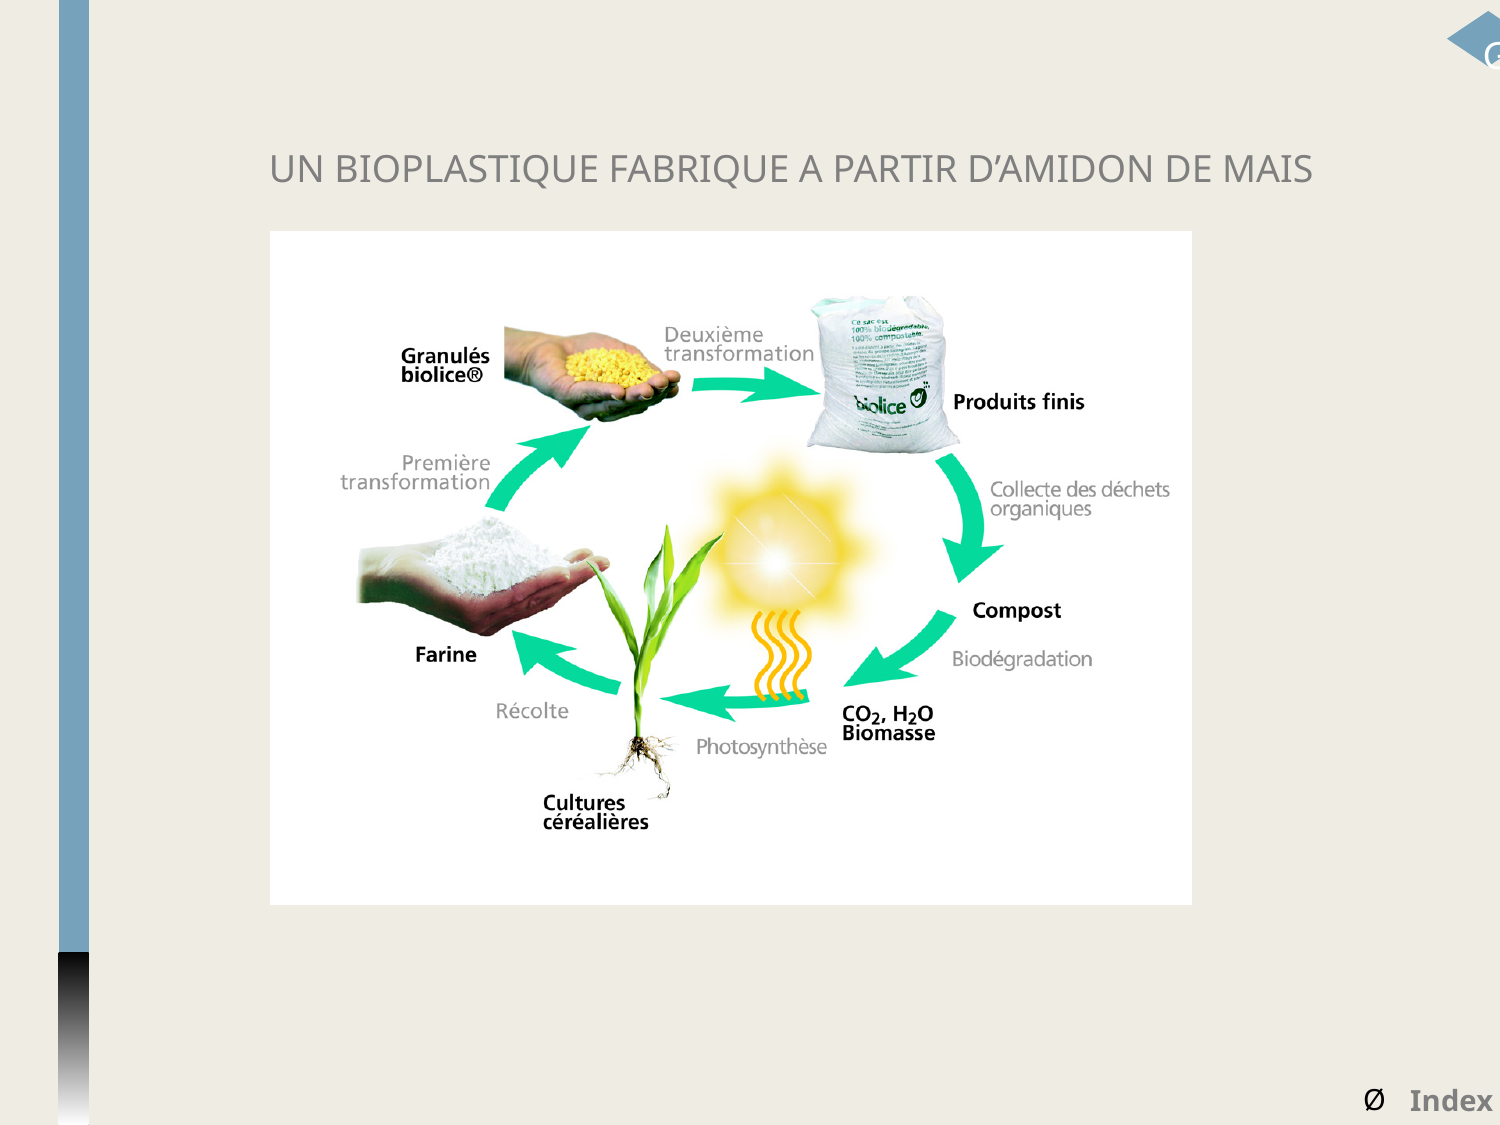

G
UN BIOPLASTIQUE FABRIQUE A PARTIR D’AMIDON DE MAIS
Index